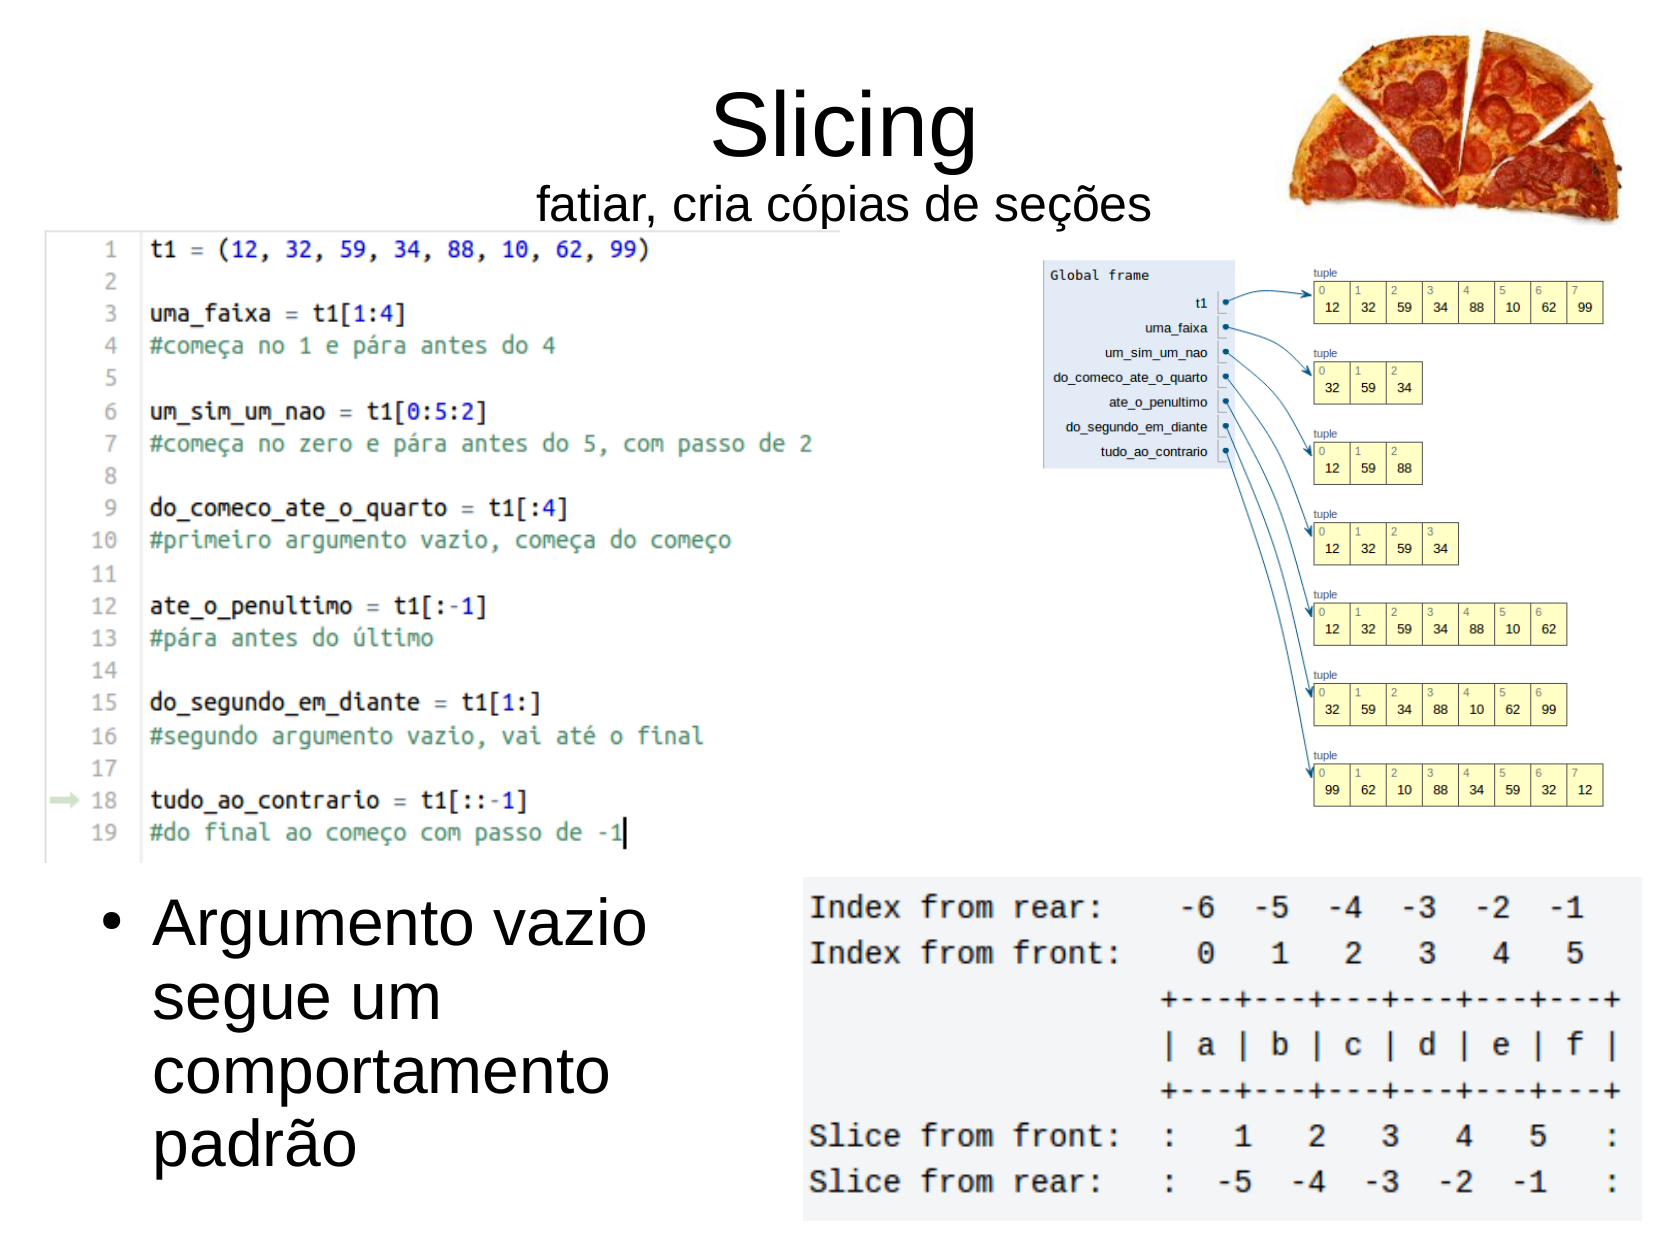

# Slicing fatiar, cria cópias de seções
Argumento vazio segue um comportamento padrão